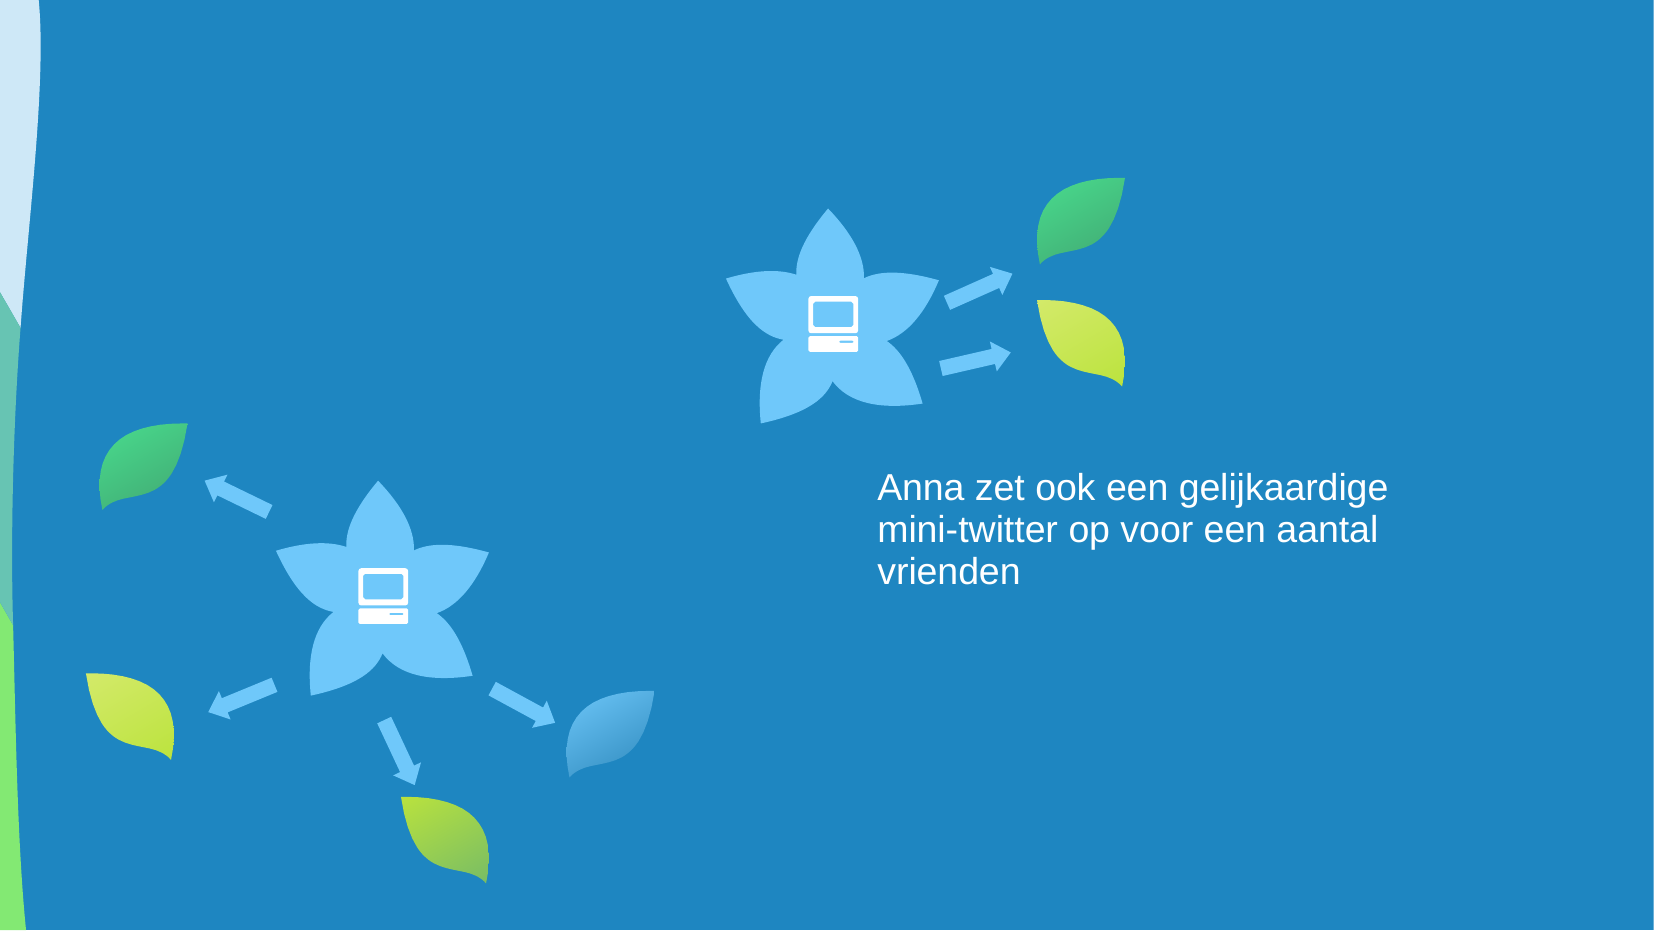

Anna zet ook een gelijkaardige mini-twitter op voor een aantal vrienden